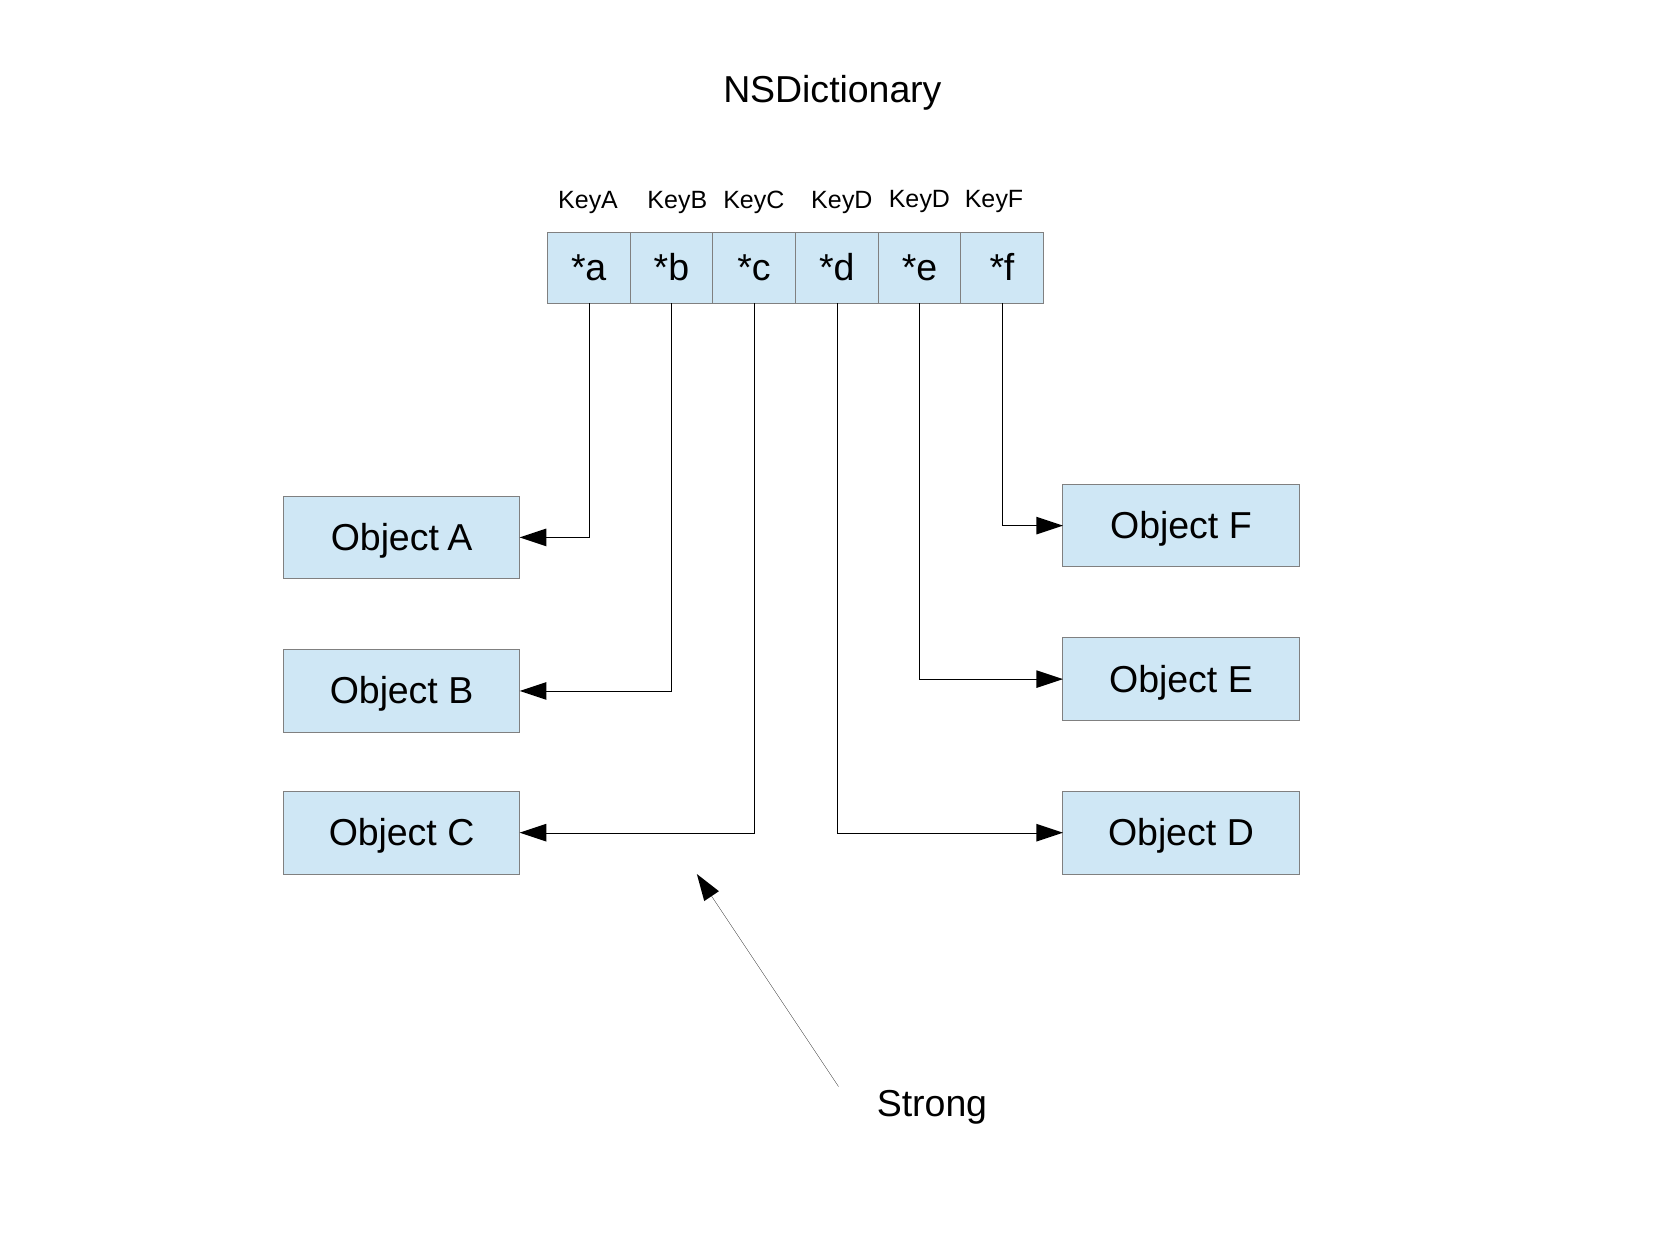

NSDictionary
KeyD
KeyF
KeyA
KeyB
KeyC
KeyD
*a
*b
*c
*d
*e
*f
Object F
Object A
Object E
Object B
Object C
Object D
Strong